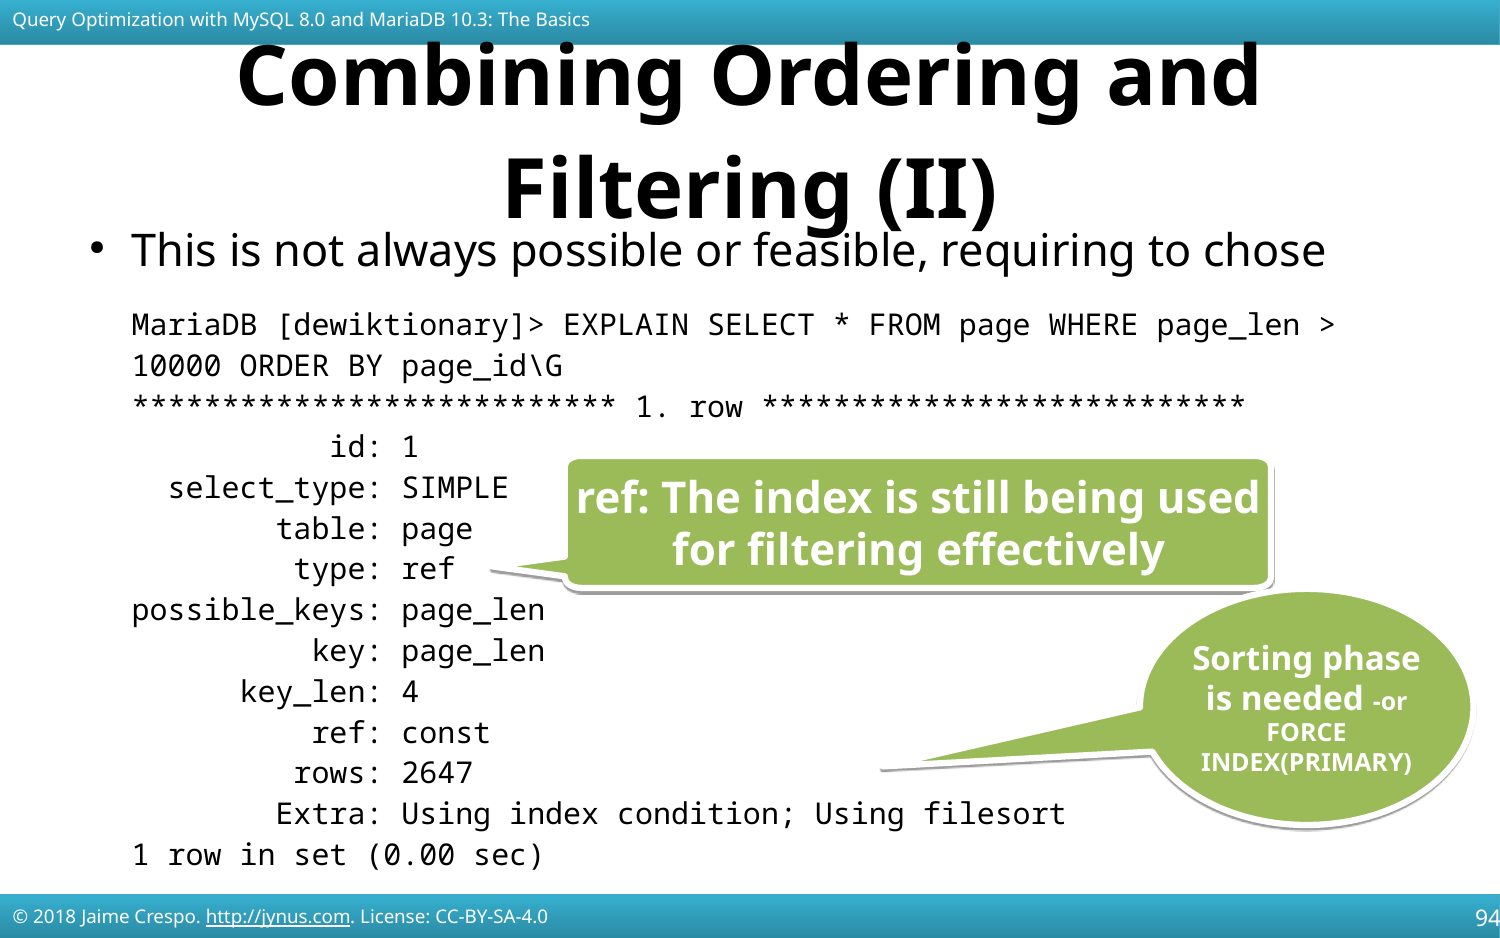

# Combining Ordering and Filtering (II)
This is not always possible or feasible, requiring to chose
MariaDB [dewiktionary]> EXPLAIN SELECT * FROM page WHERE page_len > 10000 ORDER BY page_id\G
*************************** 1. row ***************************
 id: 1
 select_type: SIMPLE
 table: page
 type: ref
possible_keys: page_len
 key: page_len
 key_len: 4
 ref: const
 rows: 2647
 Extra: Using index condition; Using filesort
1 row in set (0.00 sec)
ref: The index is still being used for filtering effectively
Sorting phase is needed -or FORCE INDEX(PRIMARY)